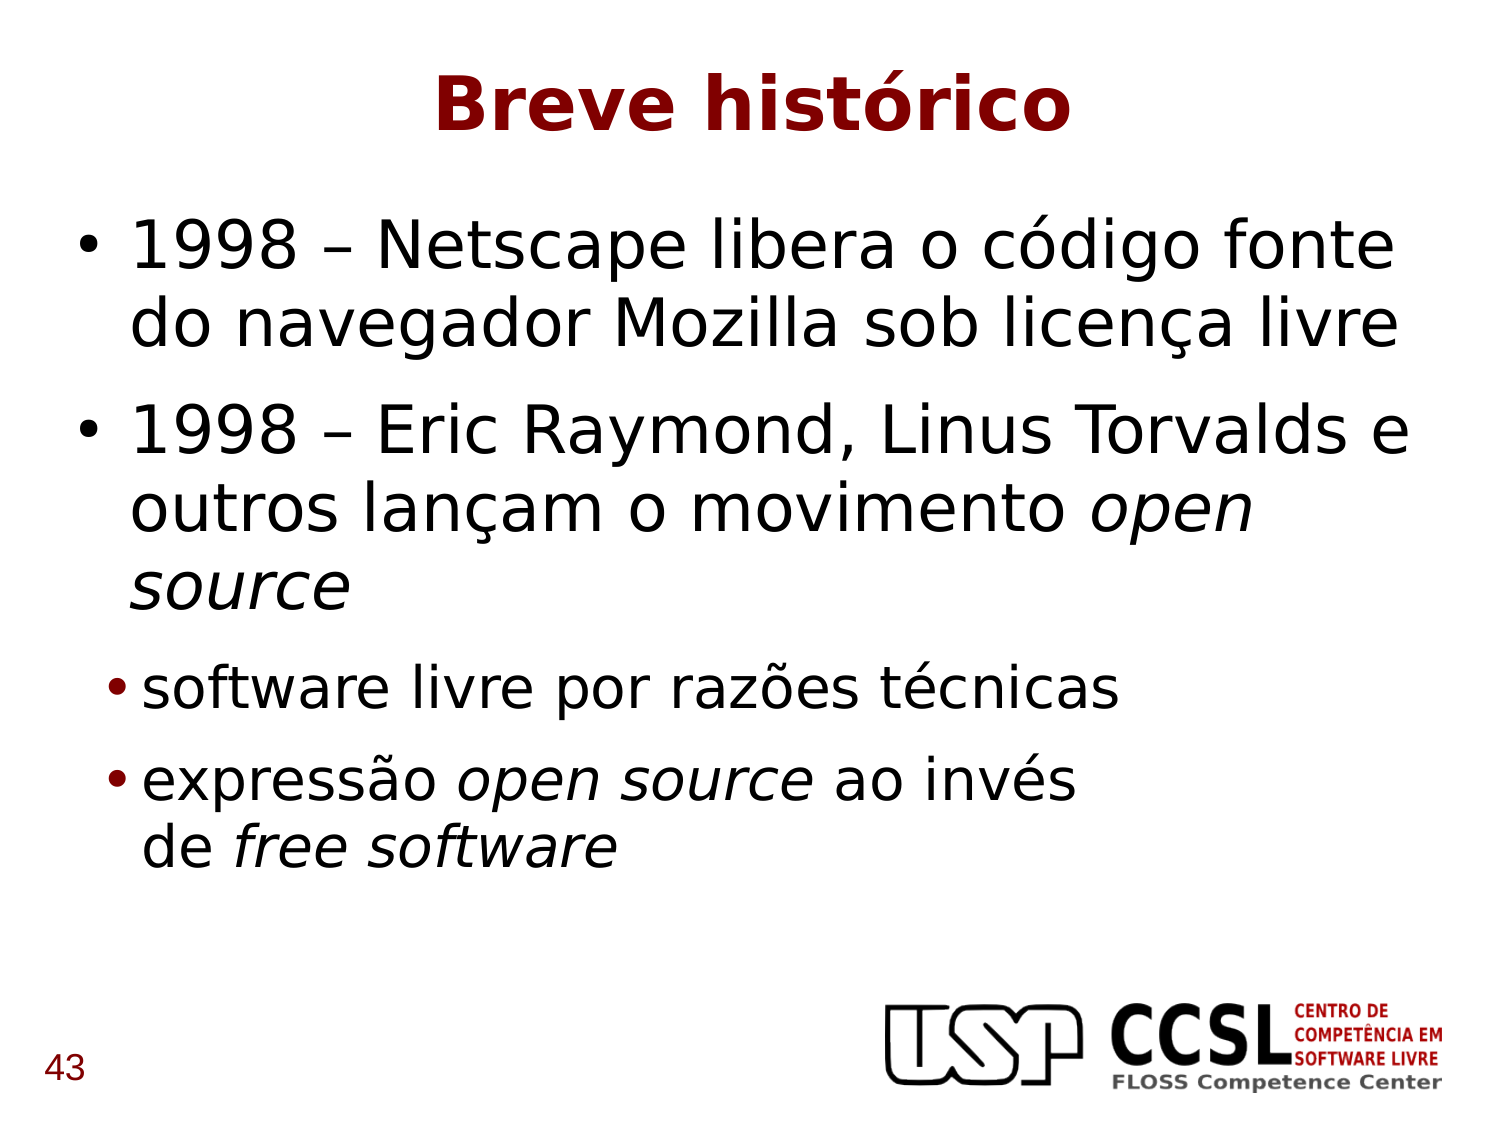

# Breve histórico
1998 – Netscape libera o código fonte do navegador Mozilla sob licença livre
1998 – Eric Raymond, Linus Torvalds e outros lançam o movimento open source
software livre por razões técnicas
expressão open source ao invés
de free software